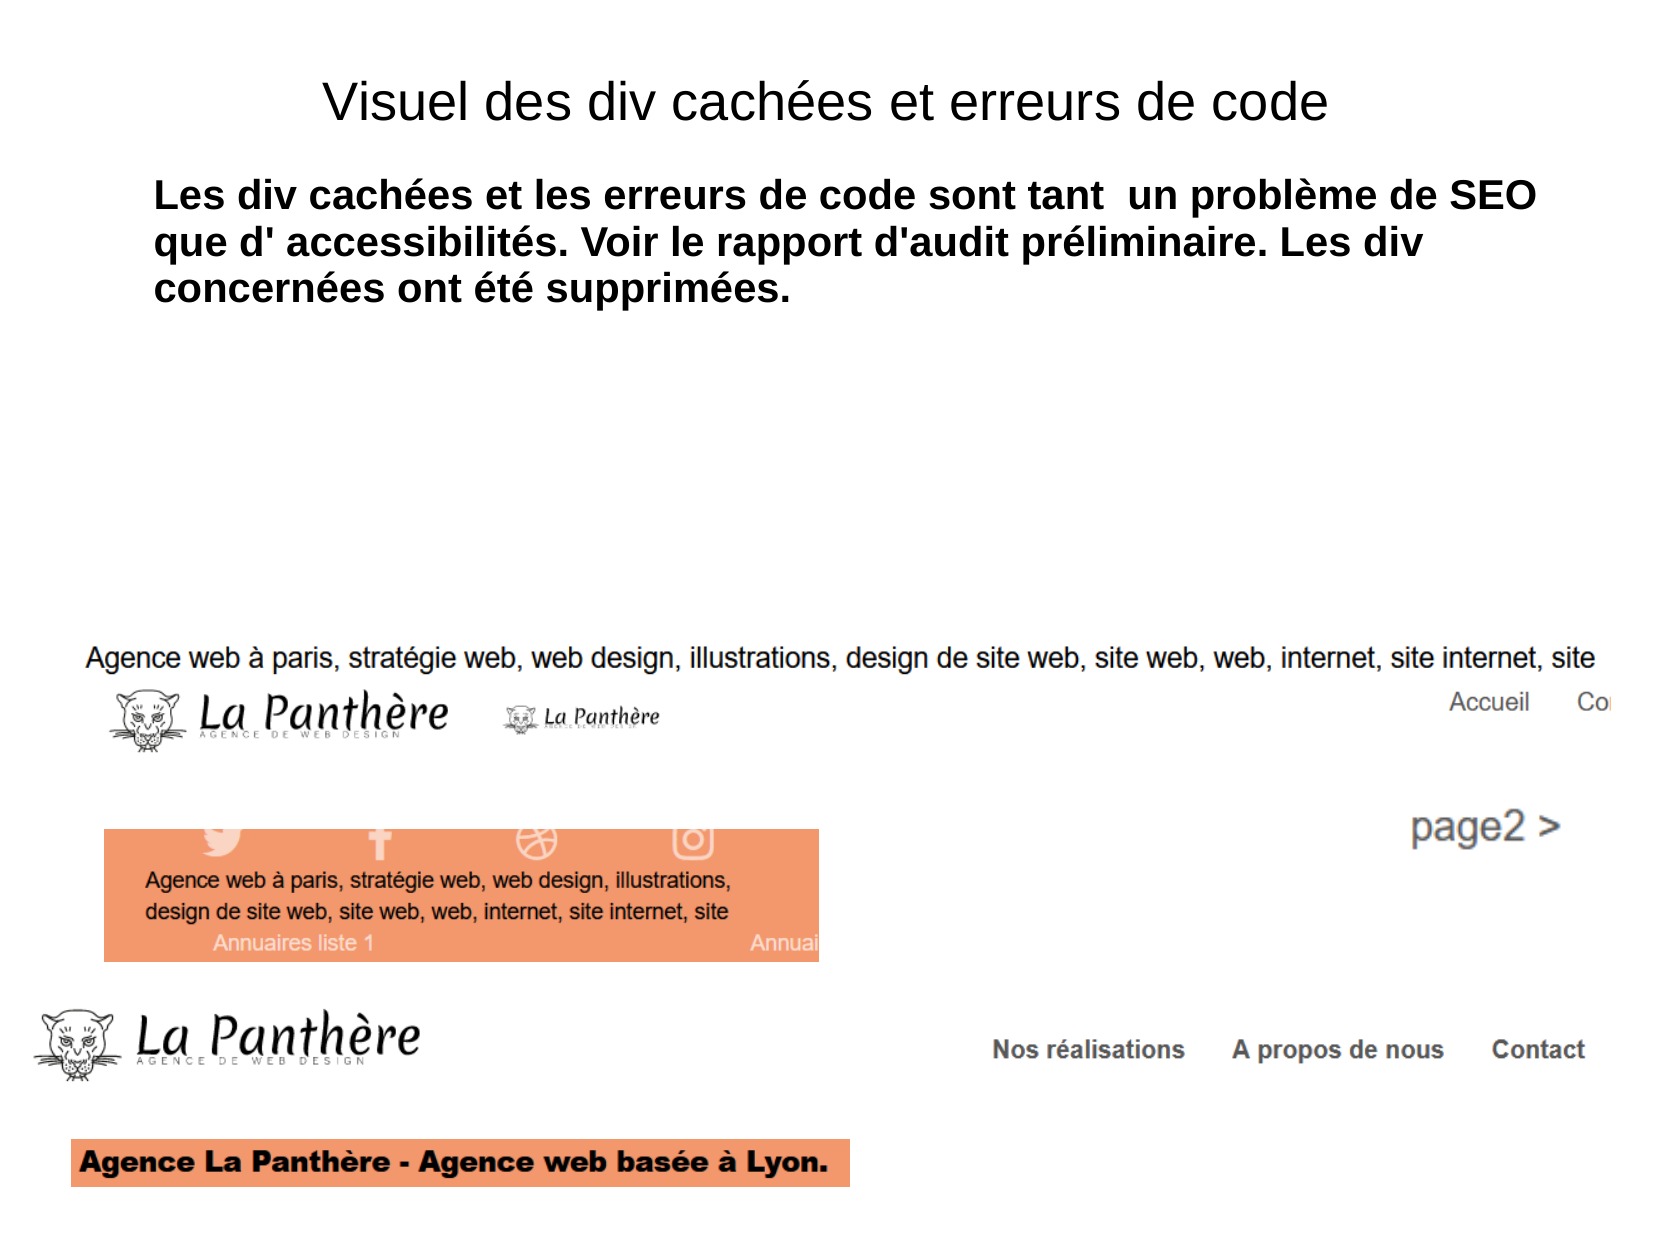

# Visuel des div cachées et erreurs de code
Les div cachées et les erreurs de code sont tant un problème de SEO que d' accessibilités. Voir le rapport d'audit préliminaire. Les div concernées ont été supprimées.